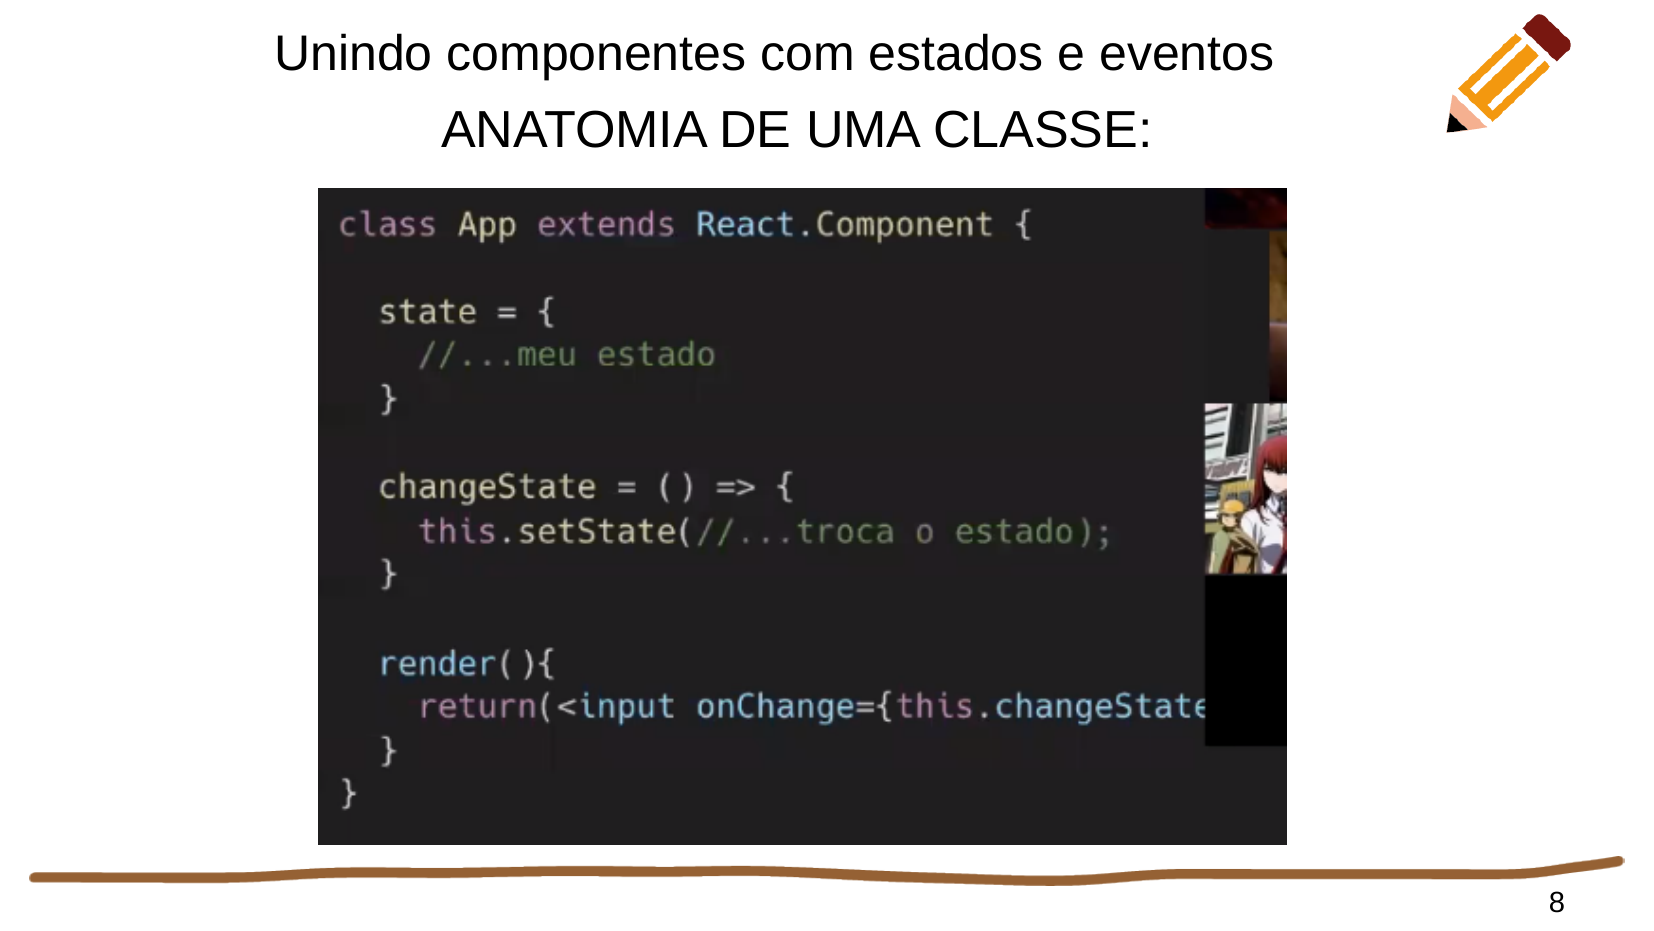

ANATOMIA DE UMA CLASSE:
# Unindo componentes com estados e eventos
8